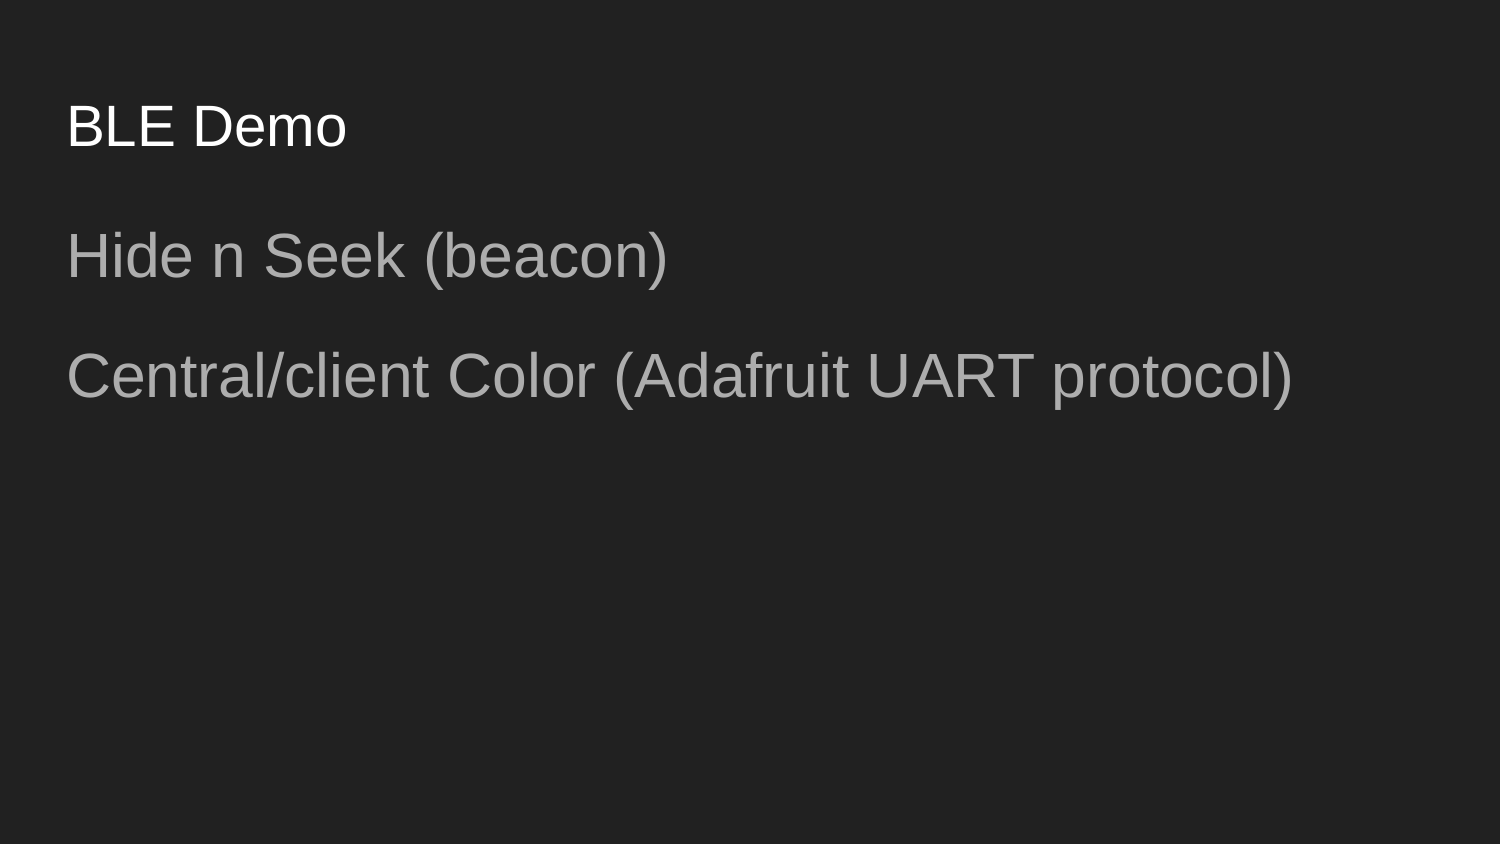

# BLE Demo
Hide n Seek (beacon)
Central/client Color (Adafruit UART protocol)